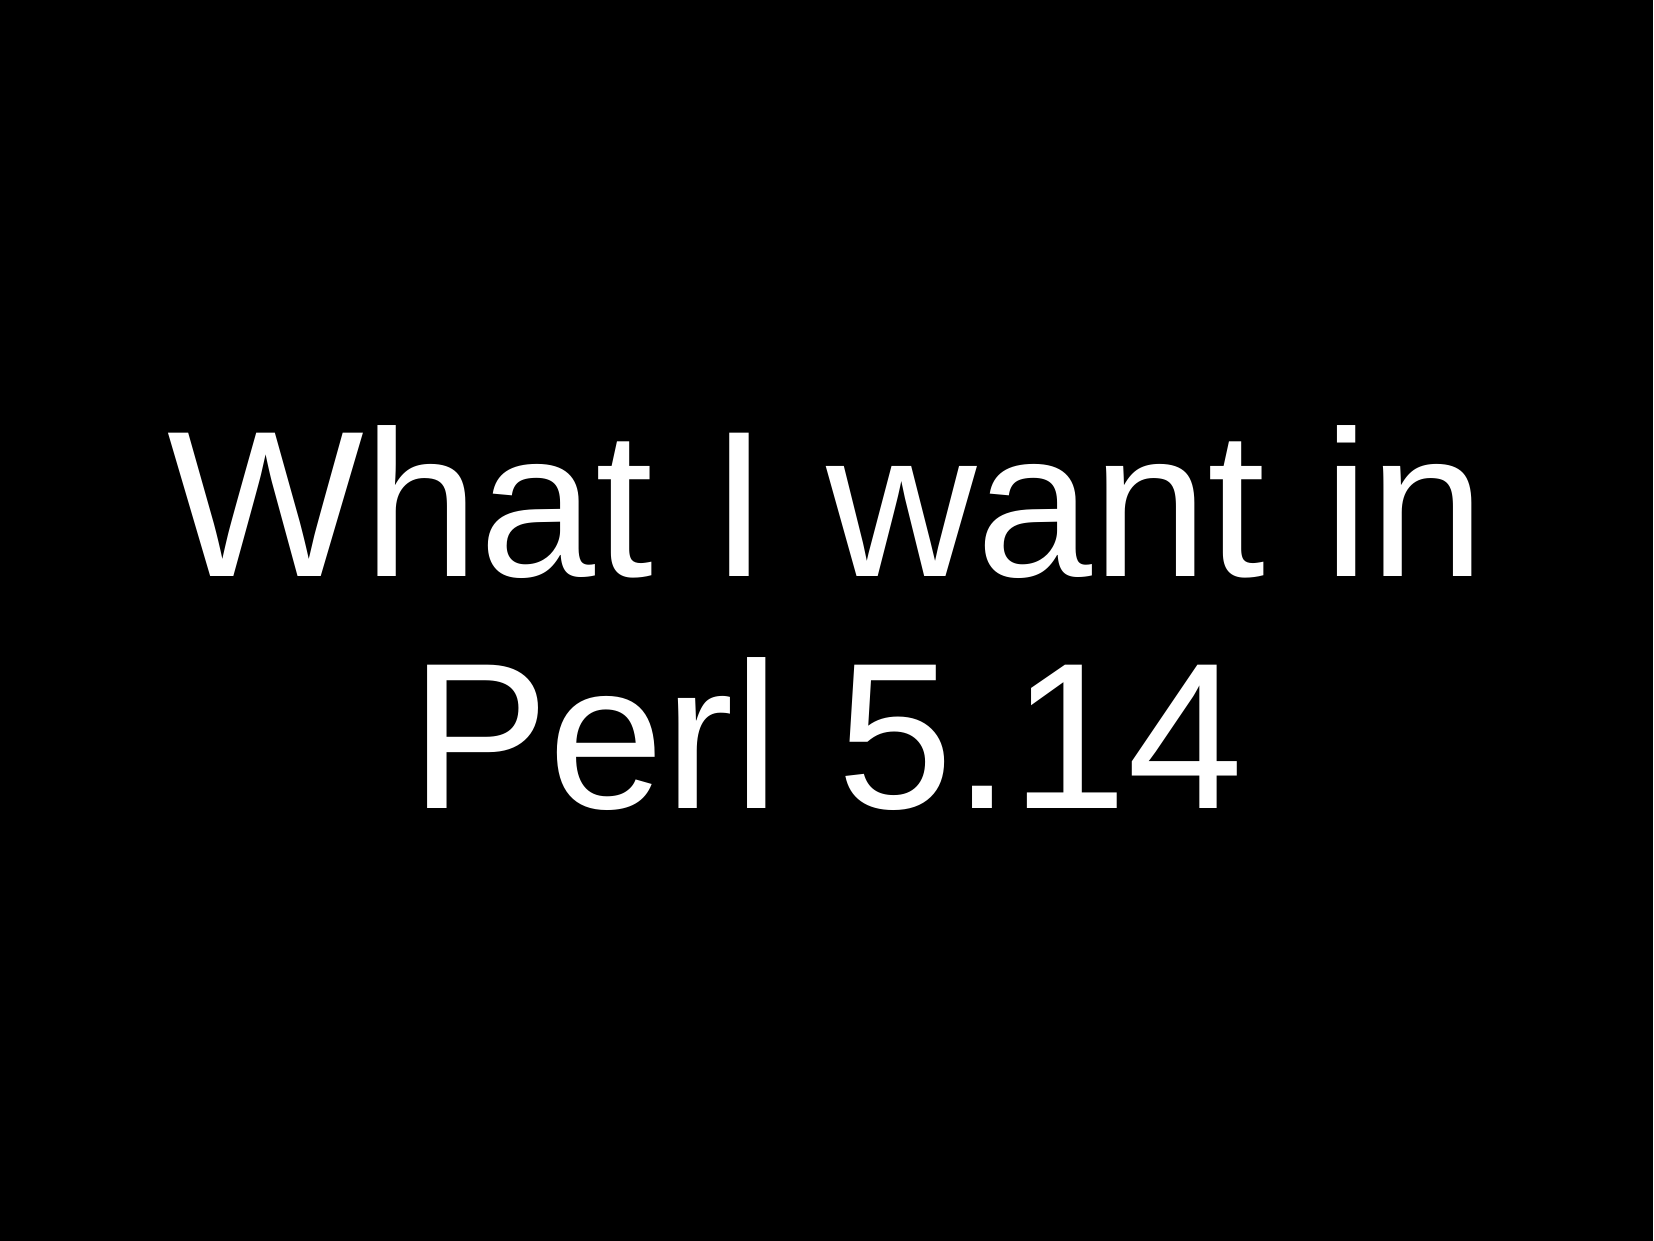

# What I want in Perl 5.14